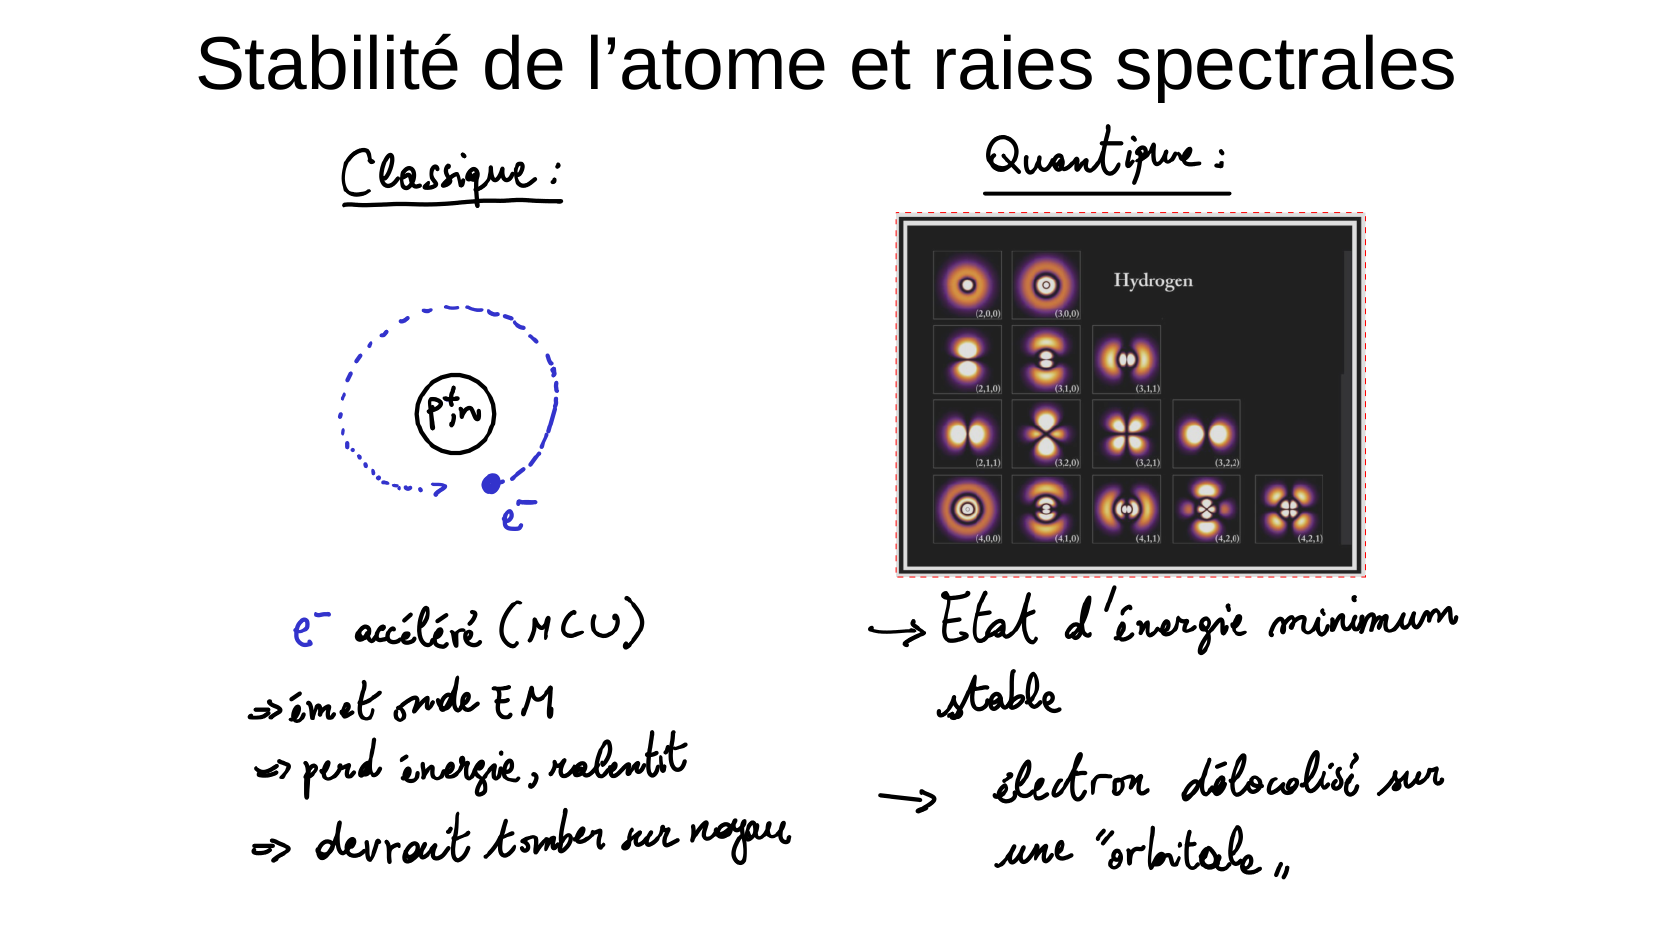

# Stabilité de l’atome et raies spectrales